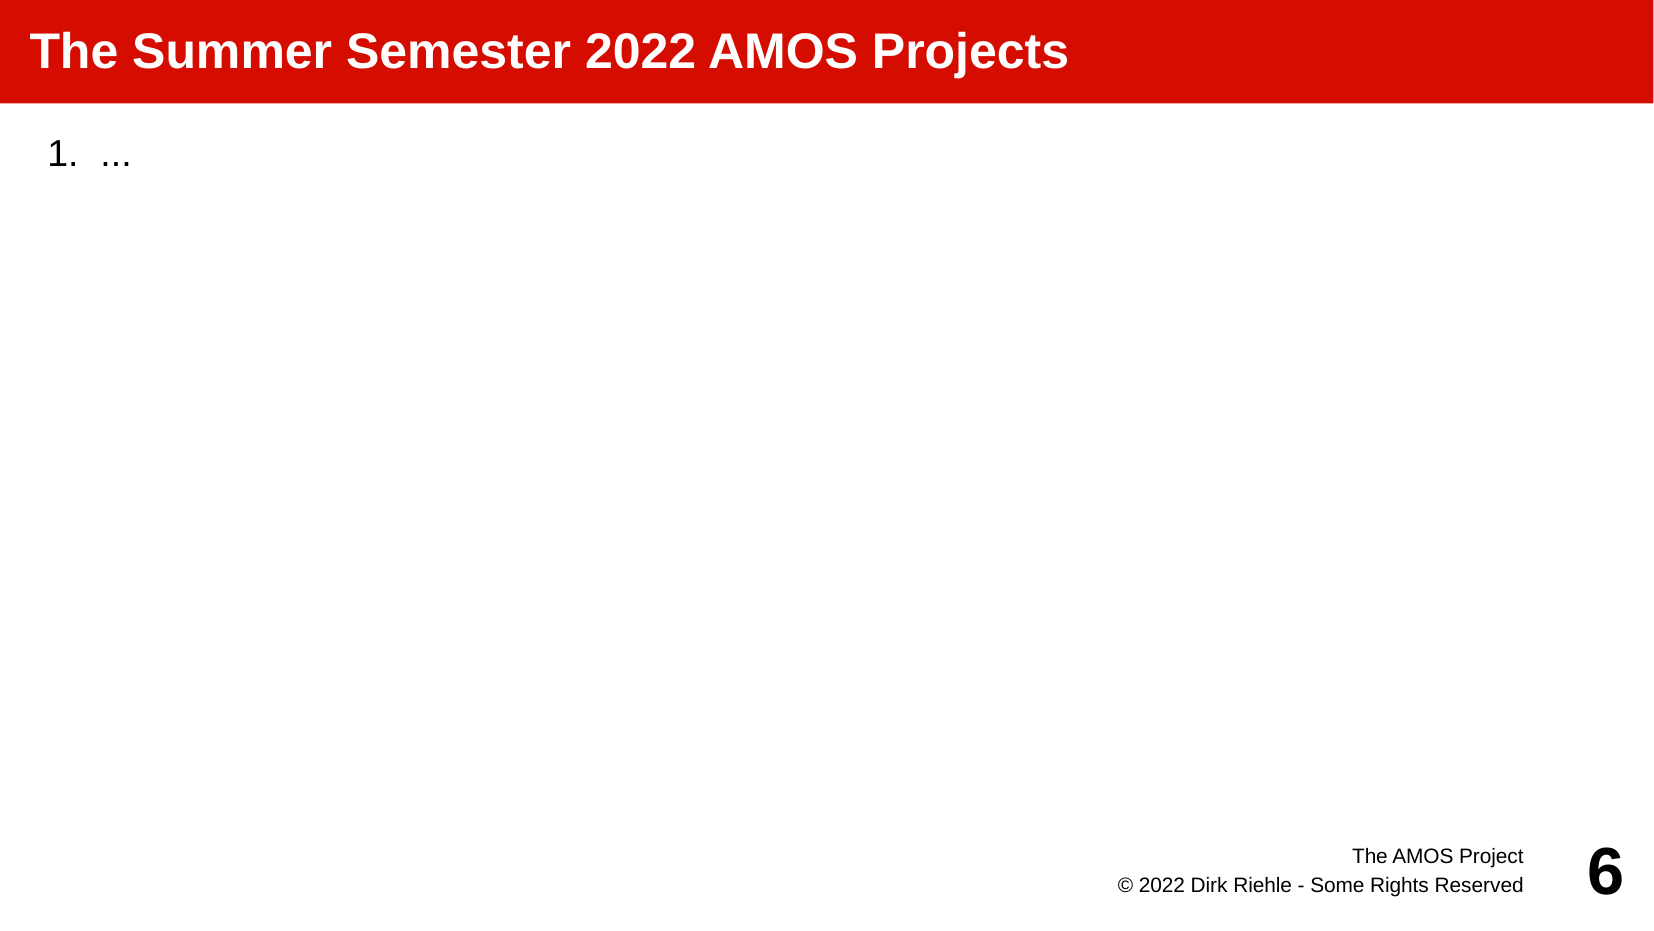

# The Summer Semester 2022 AMOS Projects
...
The AMOS Project
6
© 2022 Dirk Riehle - Some Rights Reserved